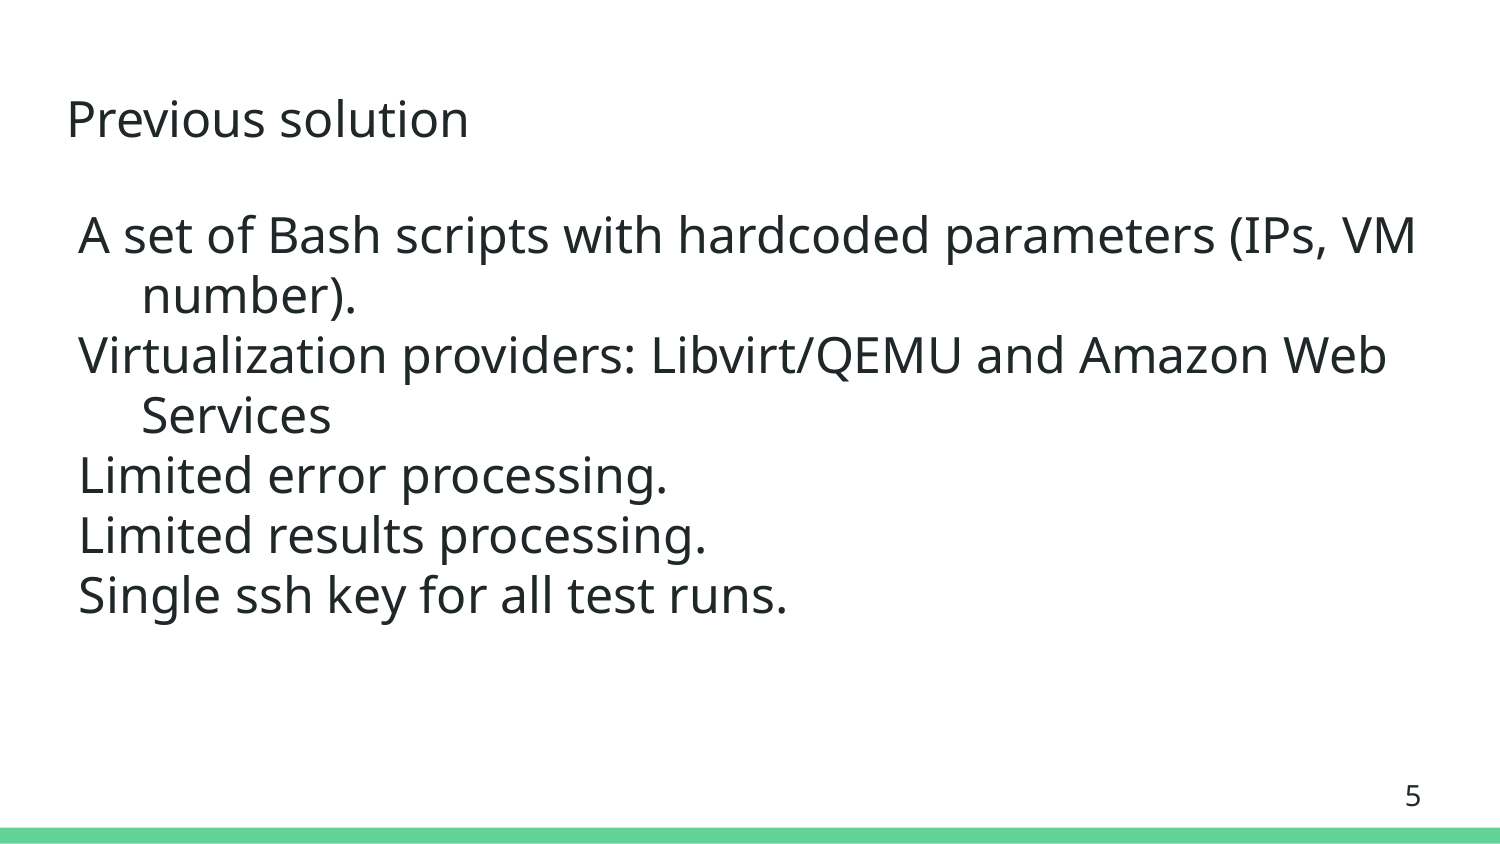

# Previous solution
A set of Bash scripts with hardcoded parameters (IPs, VM number).
Virtualization providers: Libvirt/QEMU and Amazon Web Services
Limited error processing.
Limited results processing.
Single ssh key for all test runs.